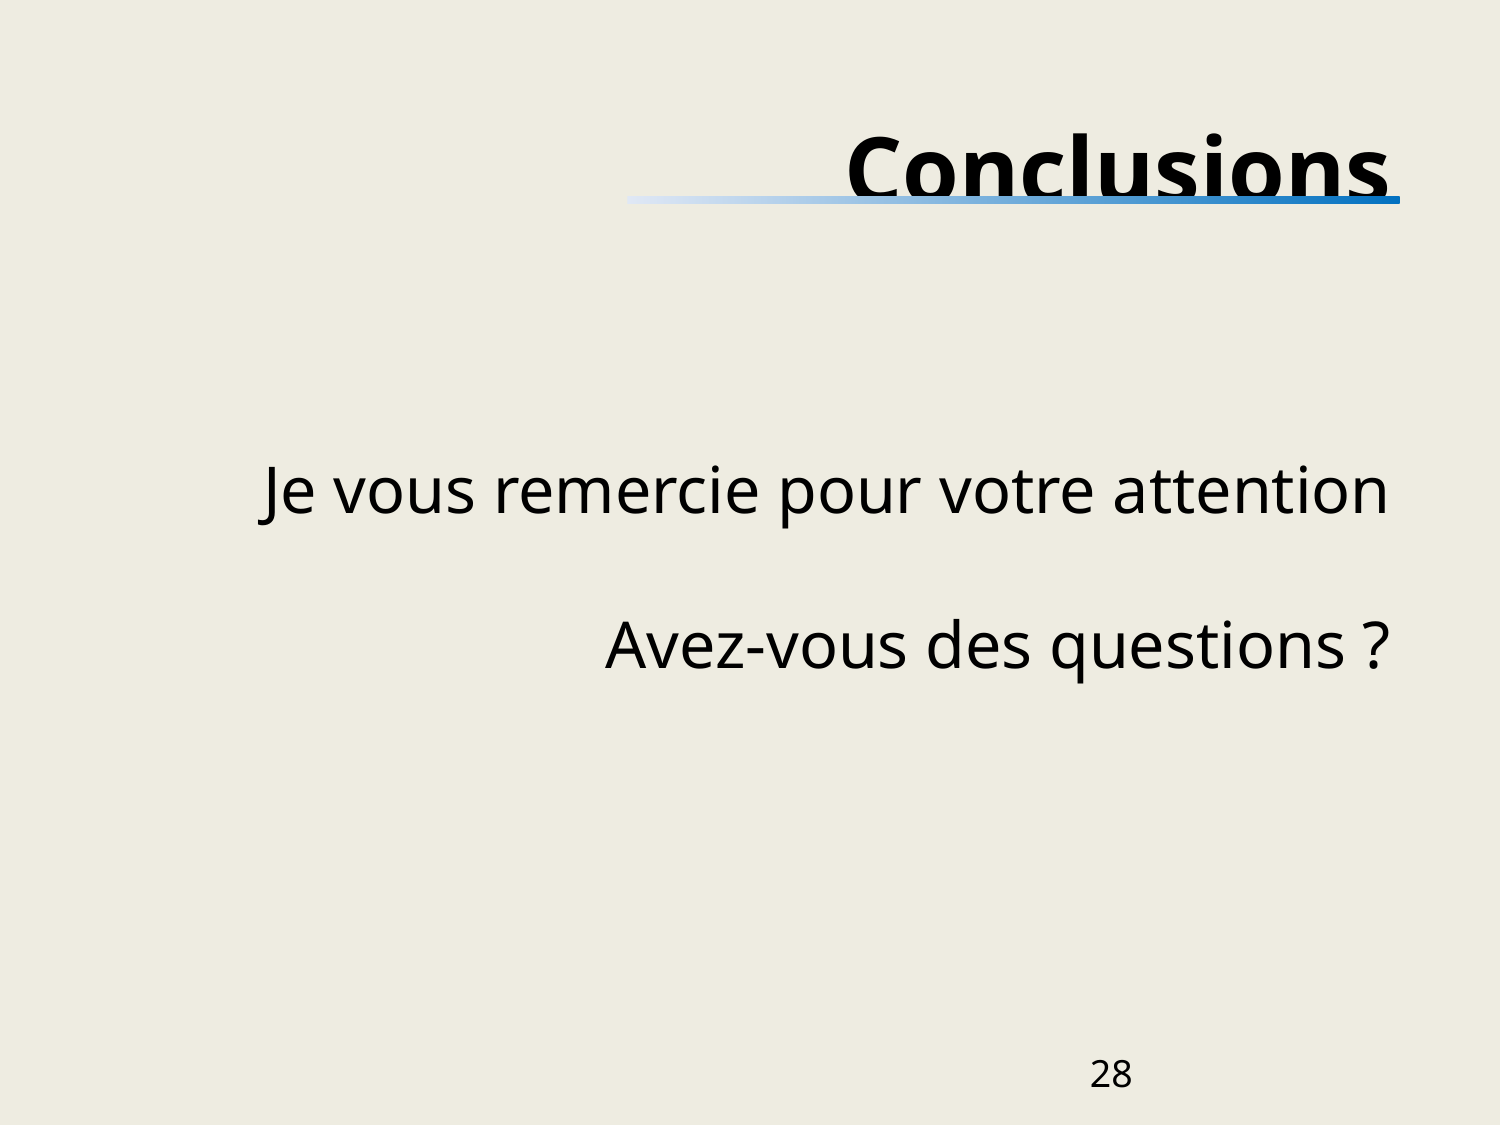

# Conclusions Je vous remercie pour votre attention Avez-vous des questions ?